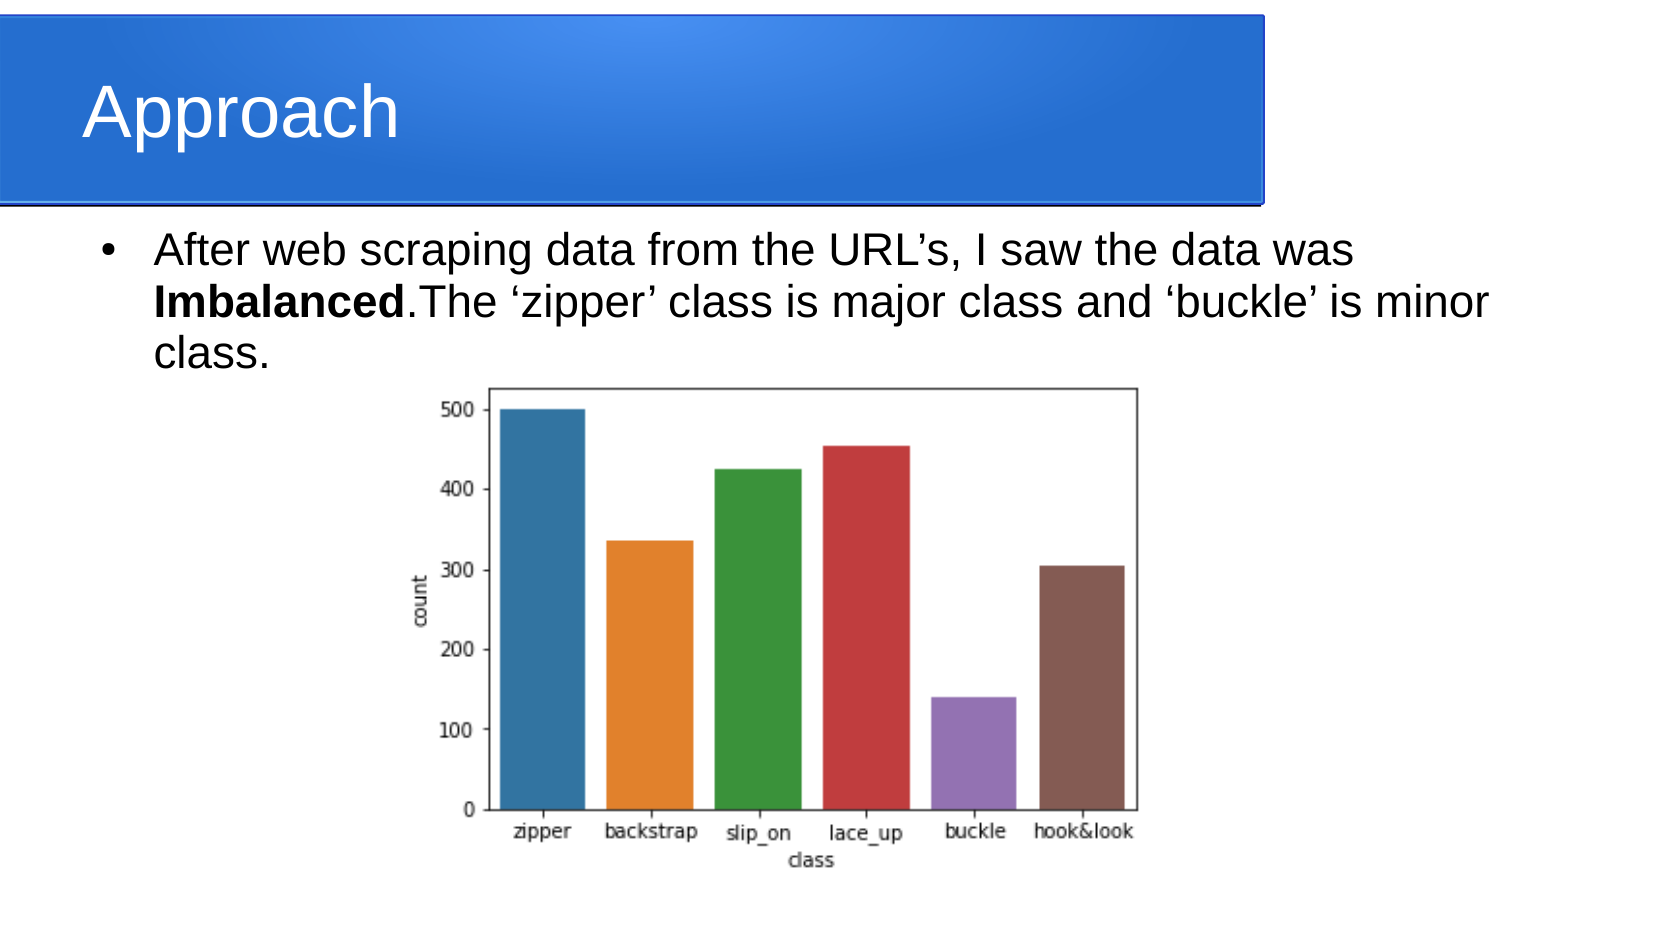

Approach
# After web scraping data from the URL’s, I saw the data was Imbalanced.The ‘zipper’ class is major class and ‘buckle’ is minor class.